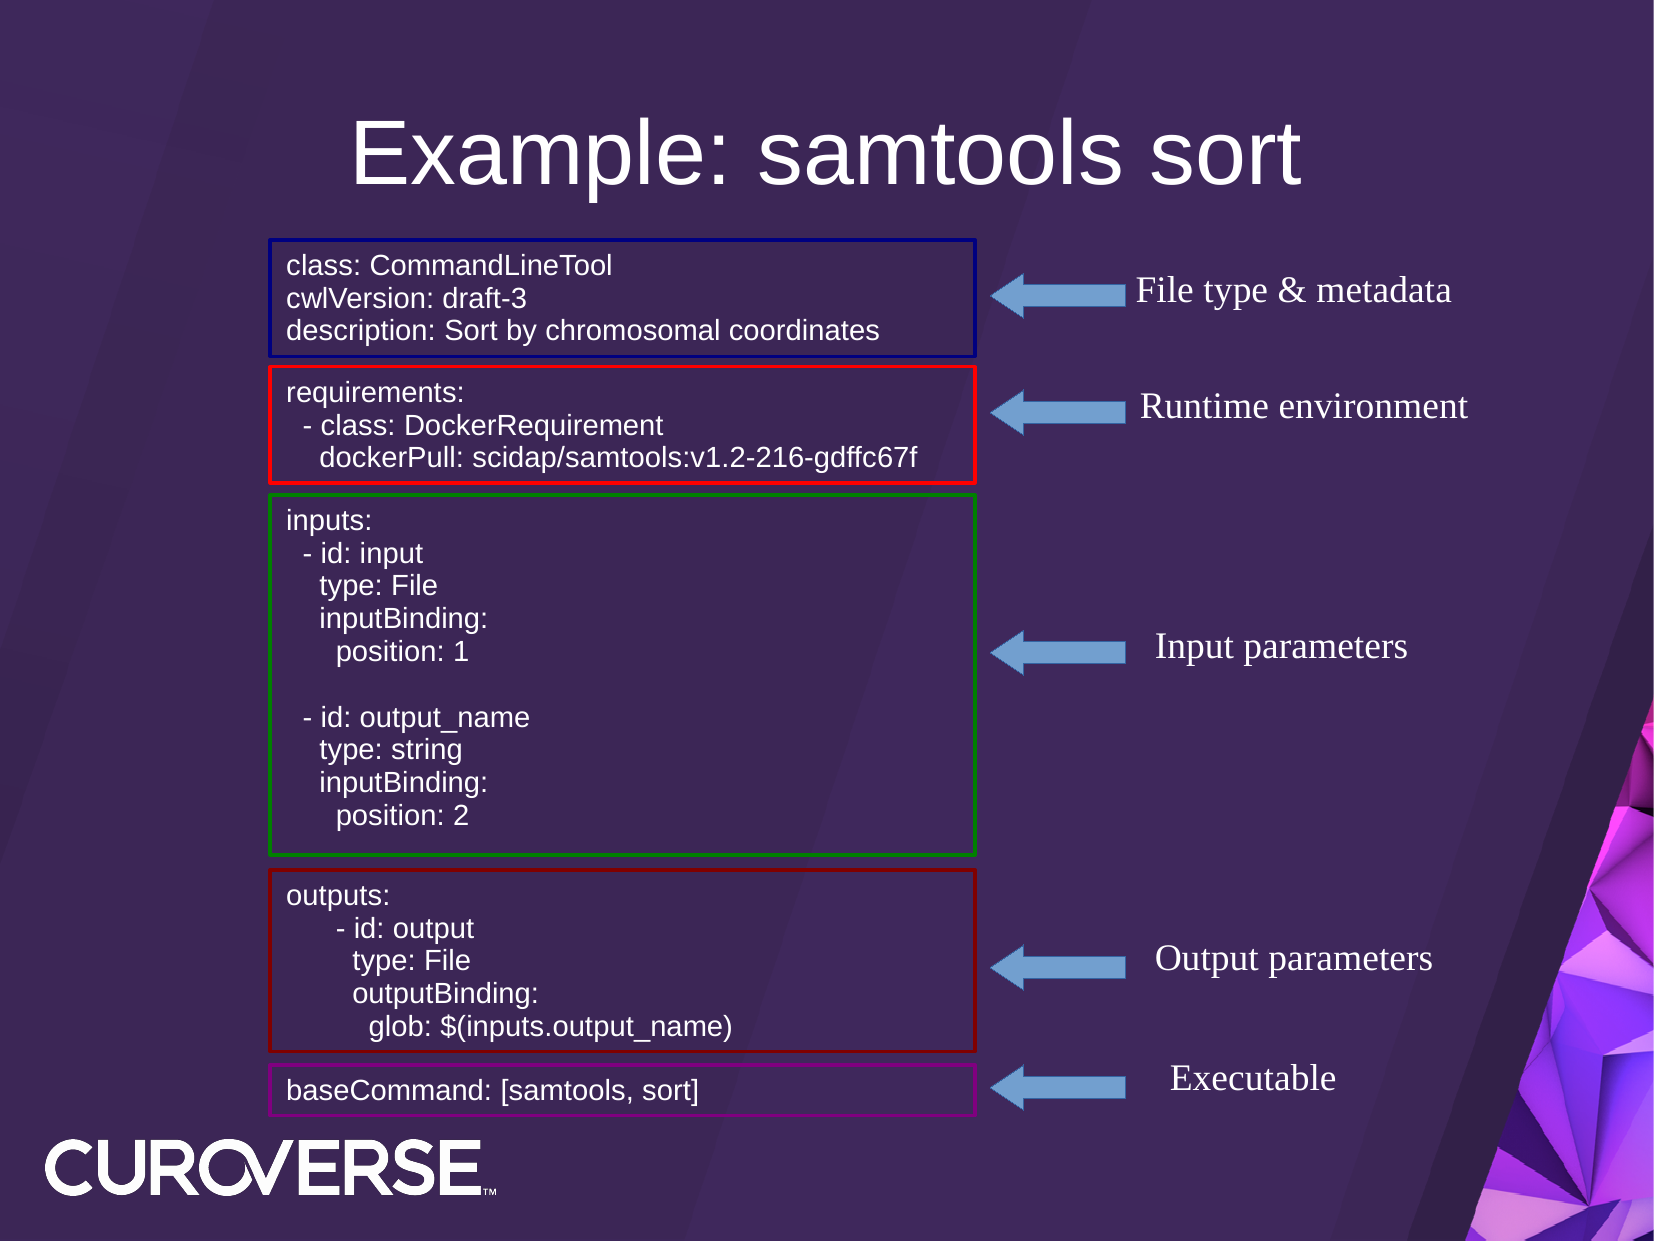

# Example: samtools sort
class: CommandLineTool
cwlVersion: draft-3
description: Sort by chromosomal coordinates
File type & metadata
requirements:
 - class: DockerRequirement
 dockerPull: scidap/samtools:v1.2-216-gdffc67f
Runtime environment
inputs:
 - id: input
 type: File
 inputBinding:
 position: 1
 - id: output_name
 type: string
 inputBinding:
 position: 2
Input parameters
outputs:
 - id: output
 type: File
 outputBinding:
 glob: $(inputs.output_name)
Output parameters
Executable
baseCommand: [samtools, sort]